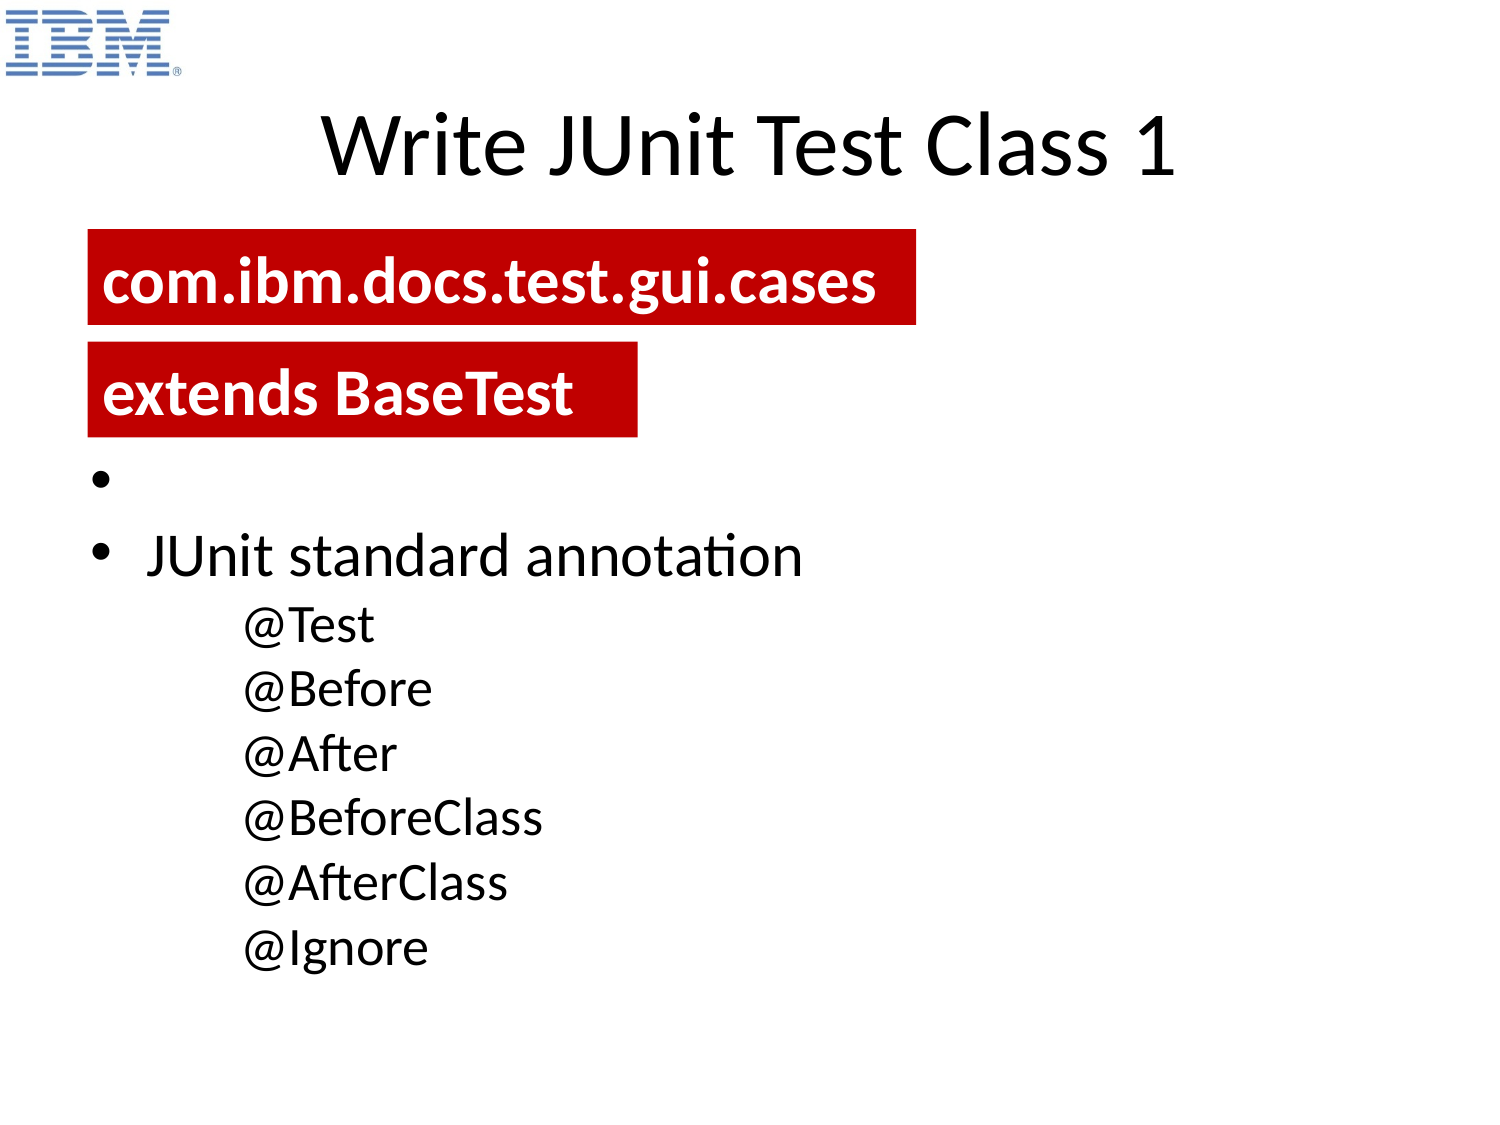

# Write JUnit Test Class 1
com.ibm.docs.test.gui.cases
JUnit standard annotation
@Test
@Before
@After
@BeforeClass
@AfterClass
@Ignore
extends BaseTest